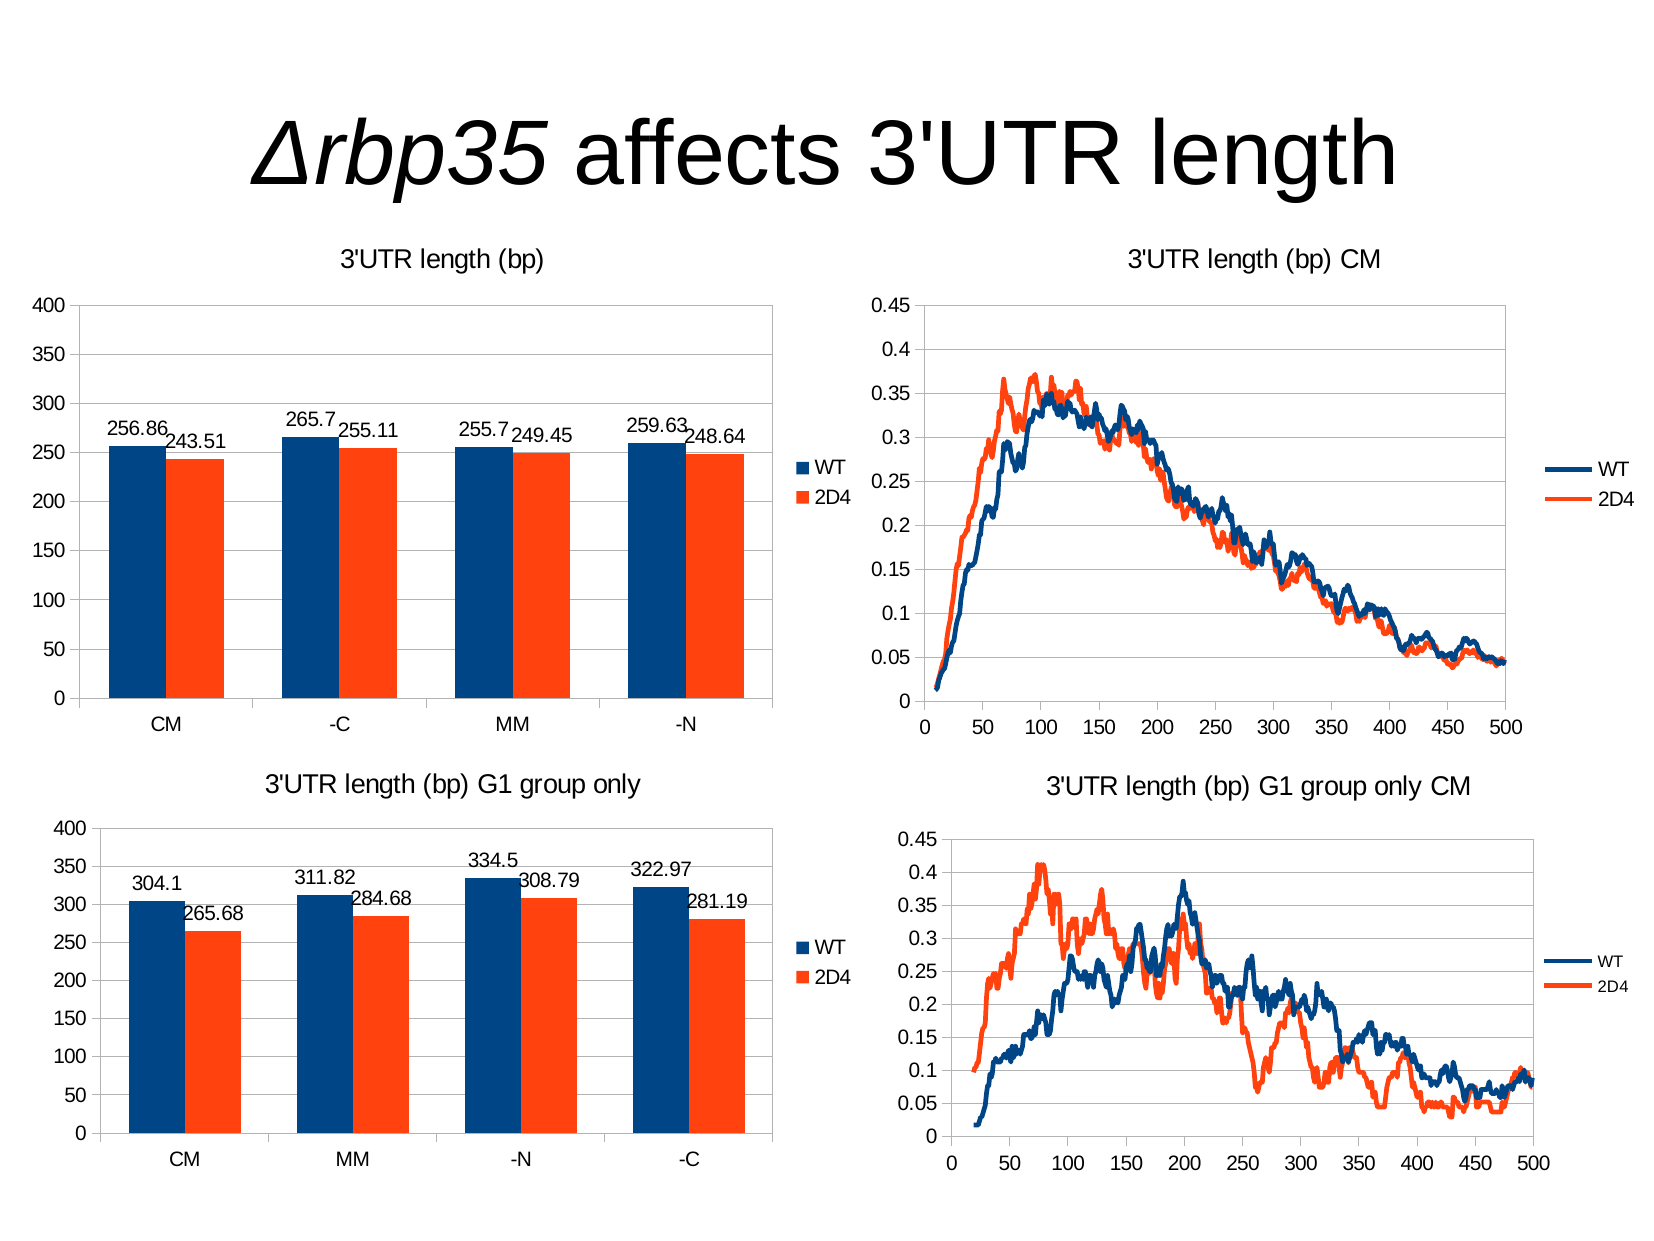

# Δrbp35 affects 3'UTR length
### Chart: 3'UTR length (bp)
| Category | WT | 2D4 |
|---|---|---|
| CM | 256.86 | 243.51 |
| -C | 265.7 | 255.11 |
| MM | 255.7 | 249.45 |
| -N | 259.63 | 248.64 |
### Chart: 3'UTR length (bp) CM
| Category | WT | 2D4 |
|---|---|---|
### Chart: 3'UTR length (bp) G1 group only
| Category | WT | 2D4 |
|---|---|---|
| CM | 304.1 | 265.68 |
| MM | 311.82 | 284.68 |
| -N | 334.5 | 308.79 |
| -C | 322.97 | 281.19 |
### Chart: 3'UTR length (bp) G1 group only CM
| Category | WT | 2D4 |
|---|---|---|